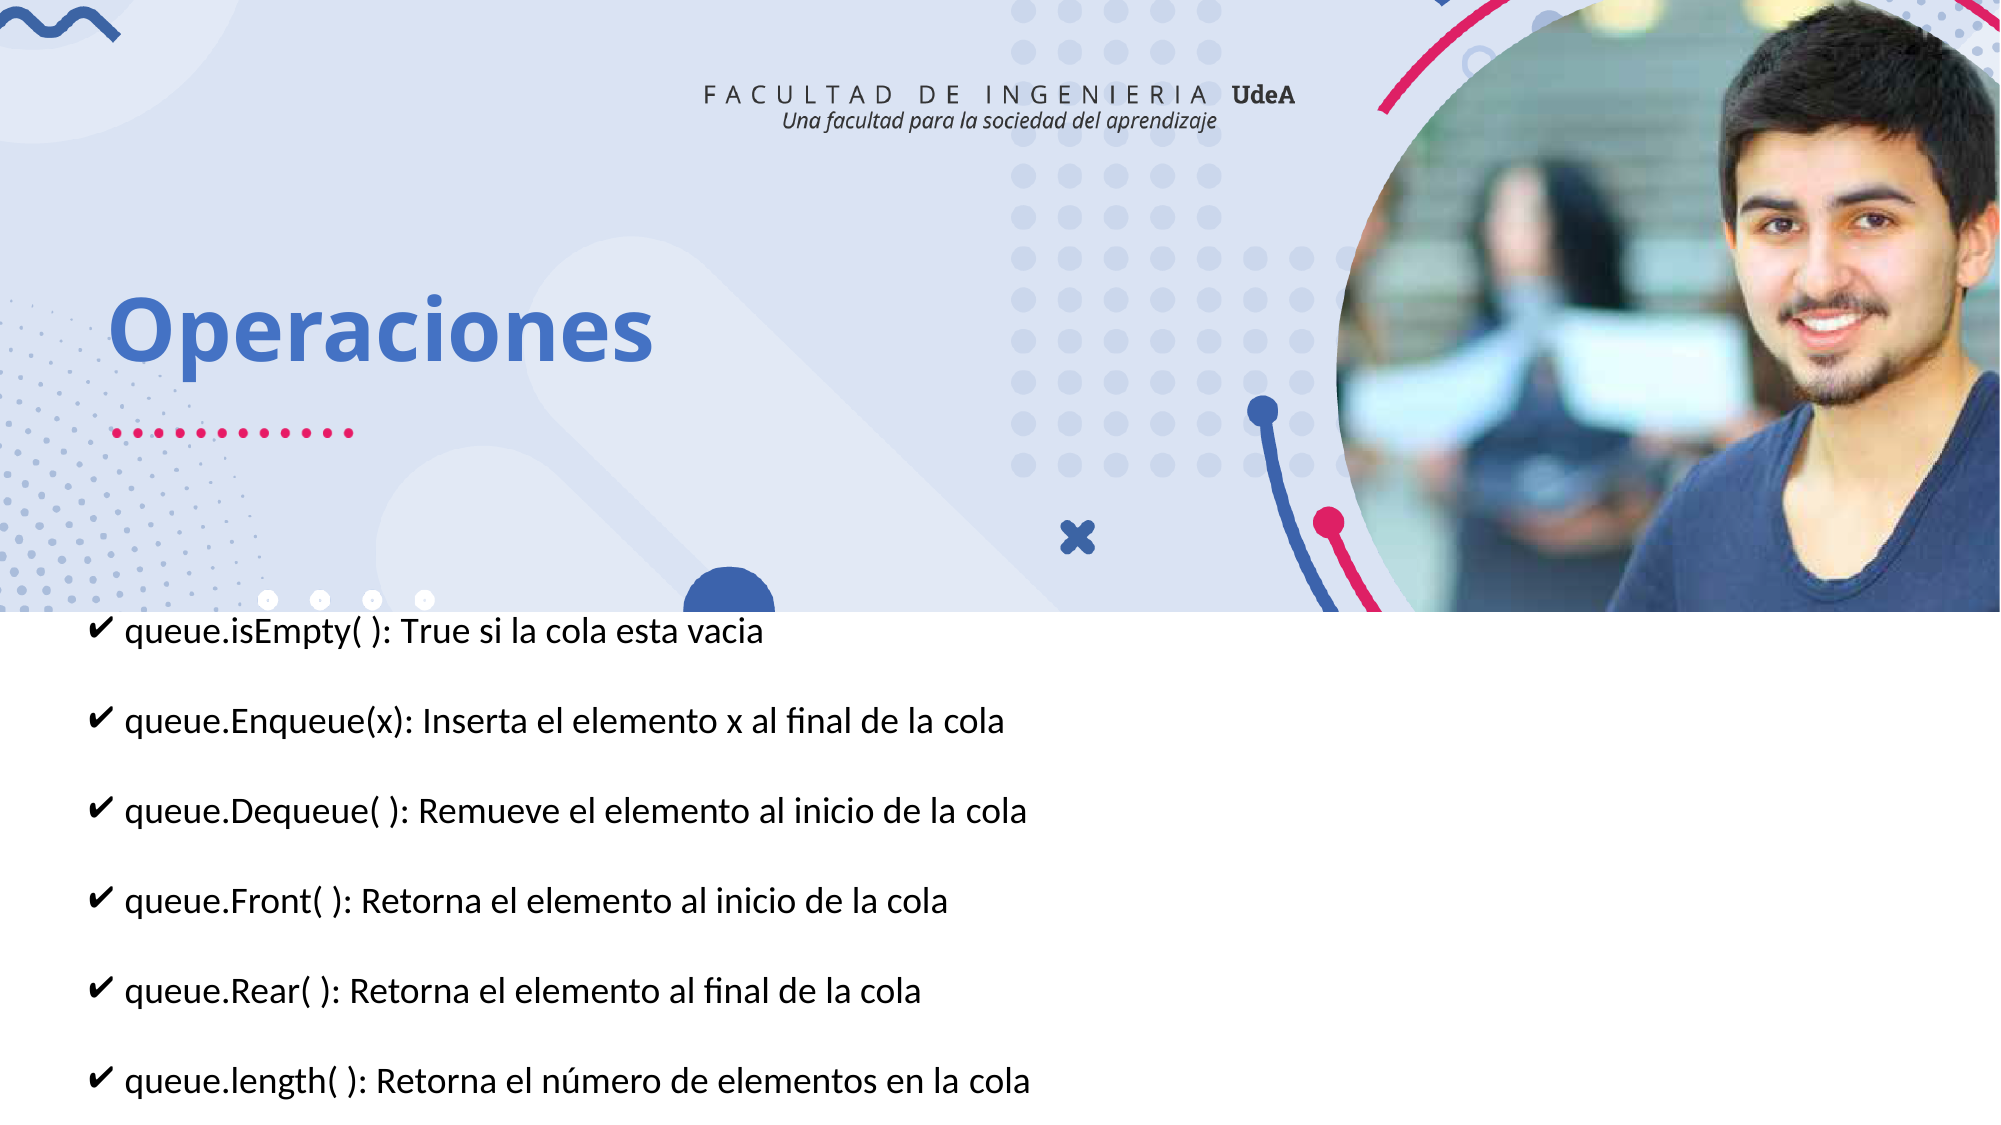

Operaciones
queue.isEmpty( ): True si la cola esta vacia
queue.Enqueue(x): Inserta el elemento x al final de la cola
queue.Dequeue( ): Remueve el elemento al inicio de la cola
queue.Front( ): Retorna el elemento al inicio de la cola
queue.Rear( ): Retorna el elemento al final de la cola
queue.length( ): Retorna el número de elementos en la cola